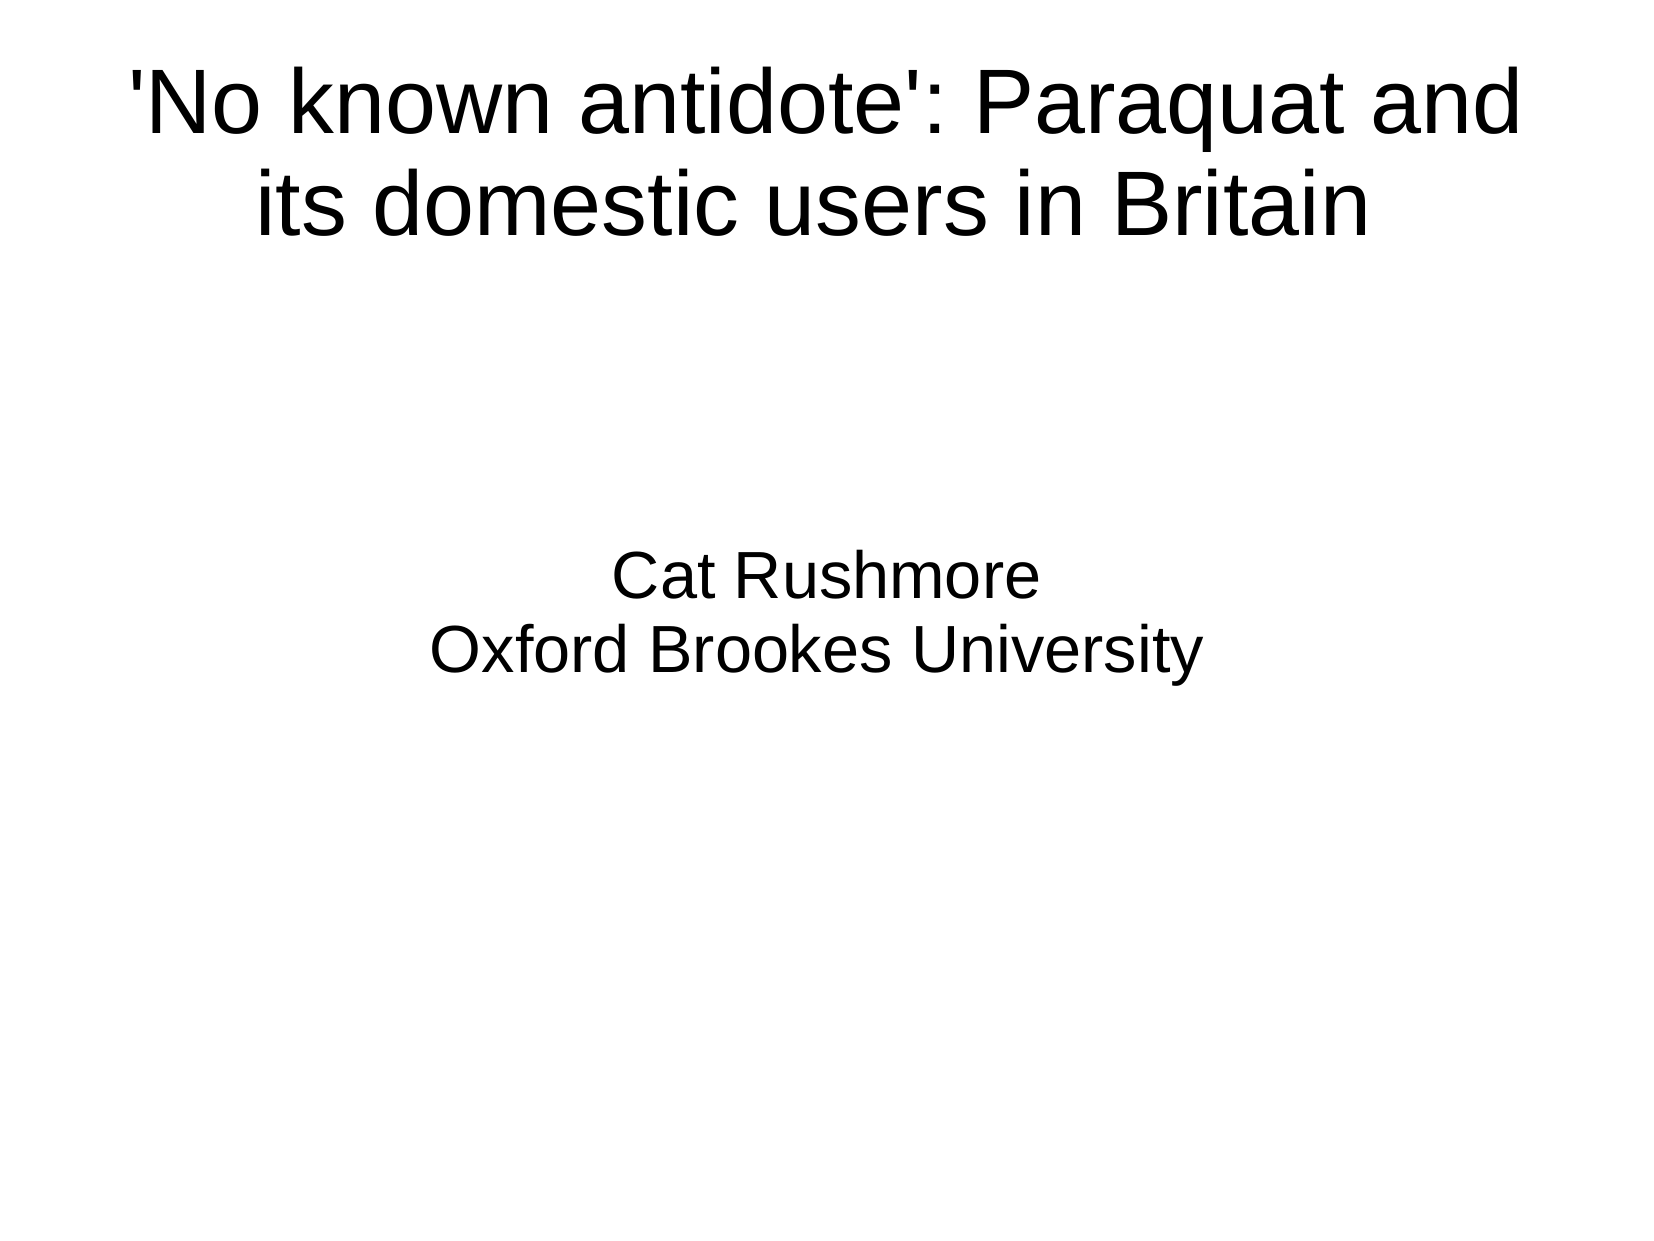

# 'No known antidote': Paraquat and its domestic users in Britain
Cat Rushmore
Oxford Brookes University